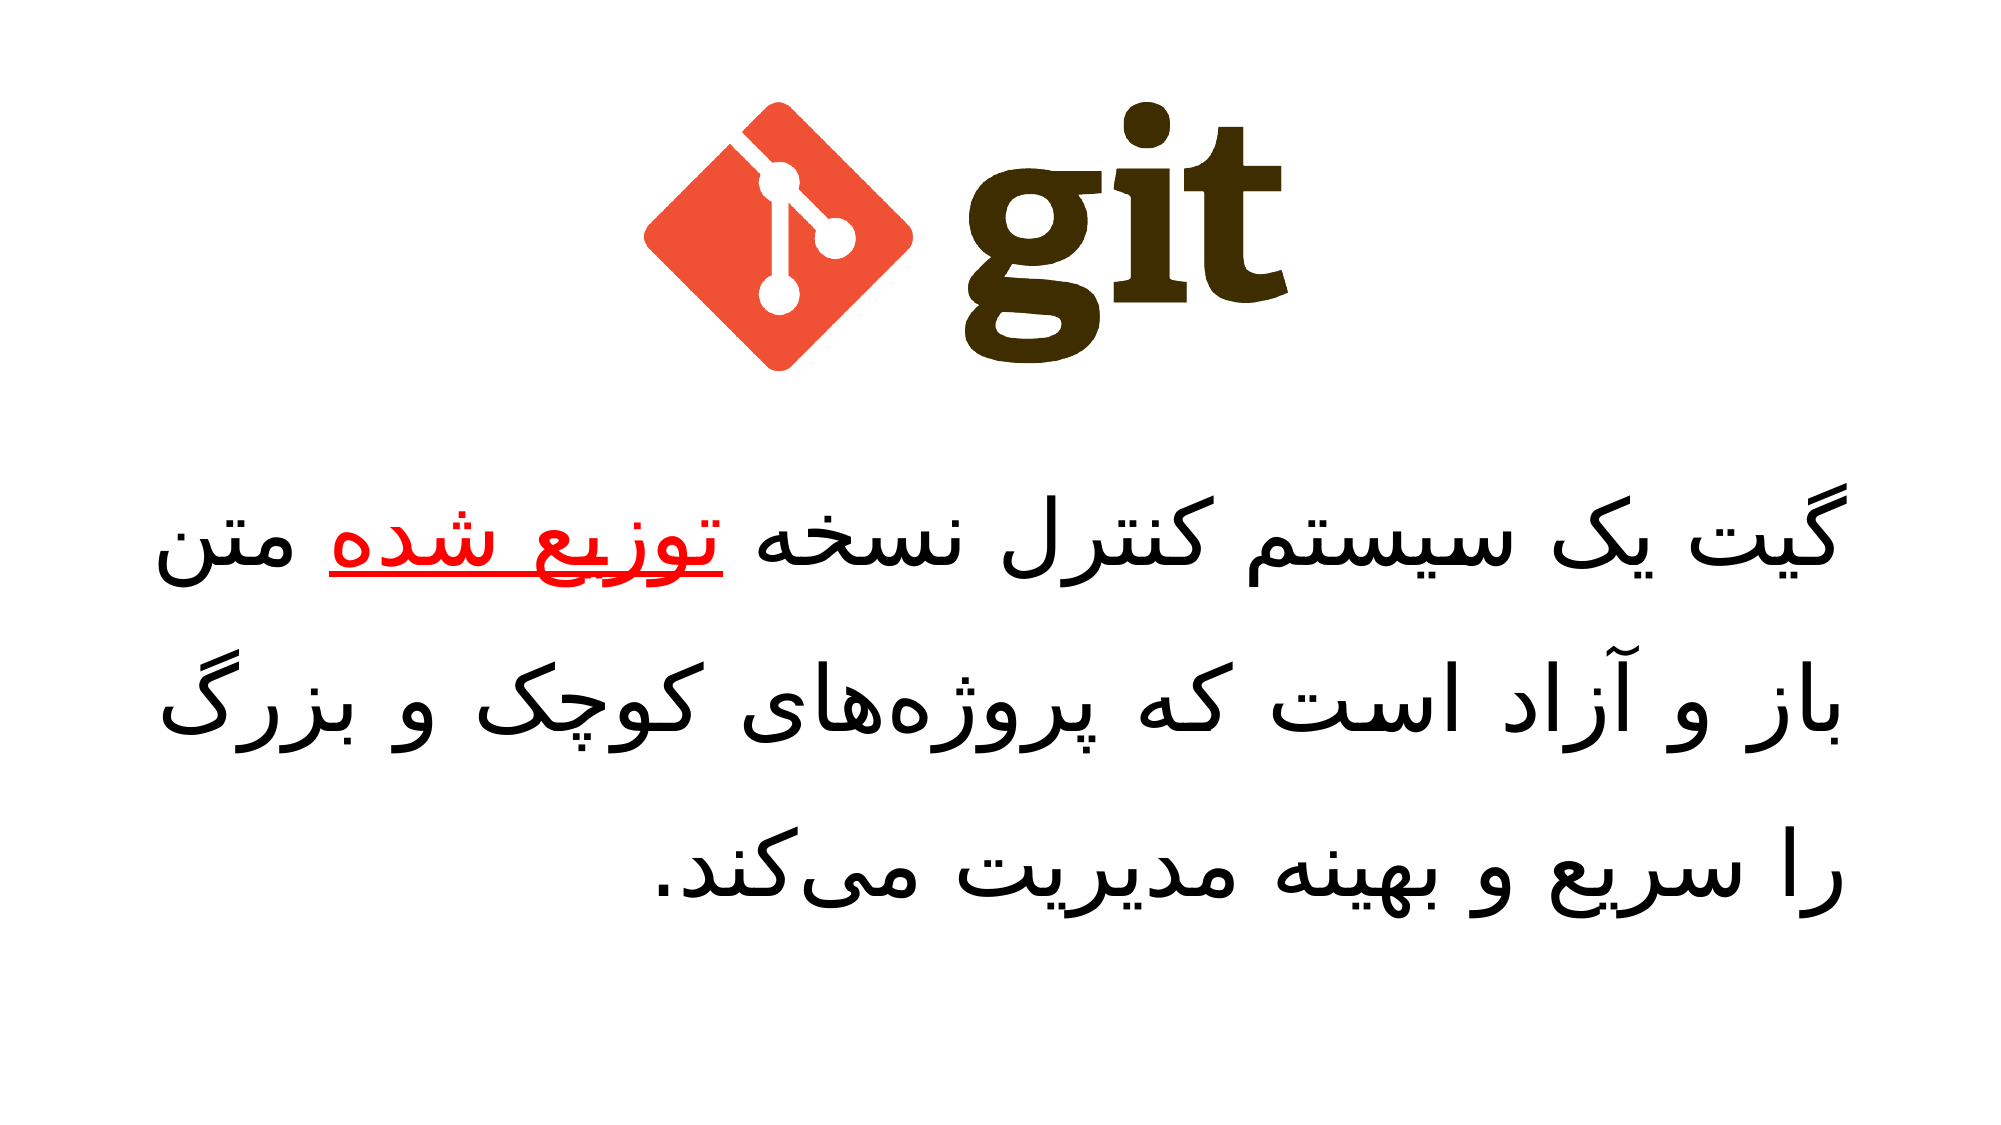

# گیت یک سیستم کنترل نسخه توزیع شده متن باز و آزاد است که پروژه‌های کوچک و بزرگ را سریع و بهینه مدیریت می‌کند.